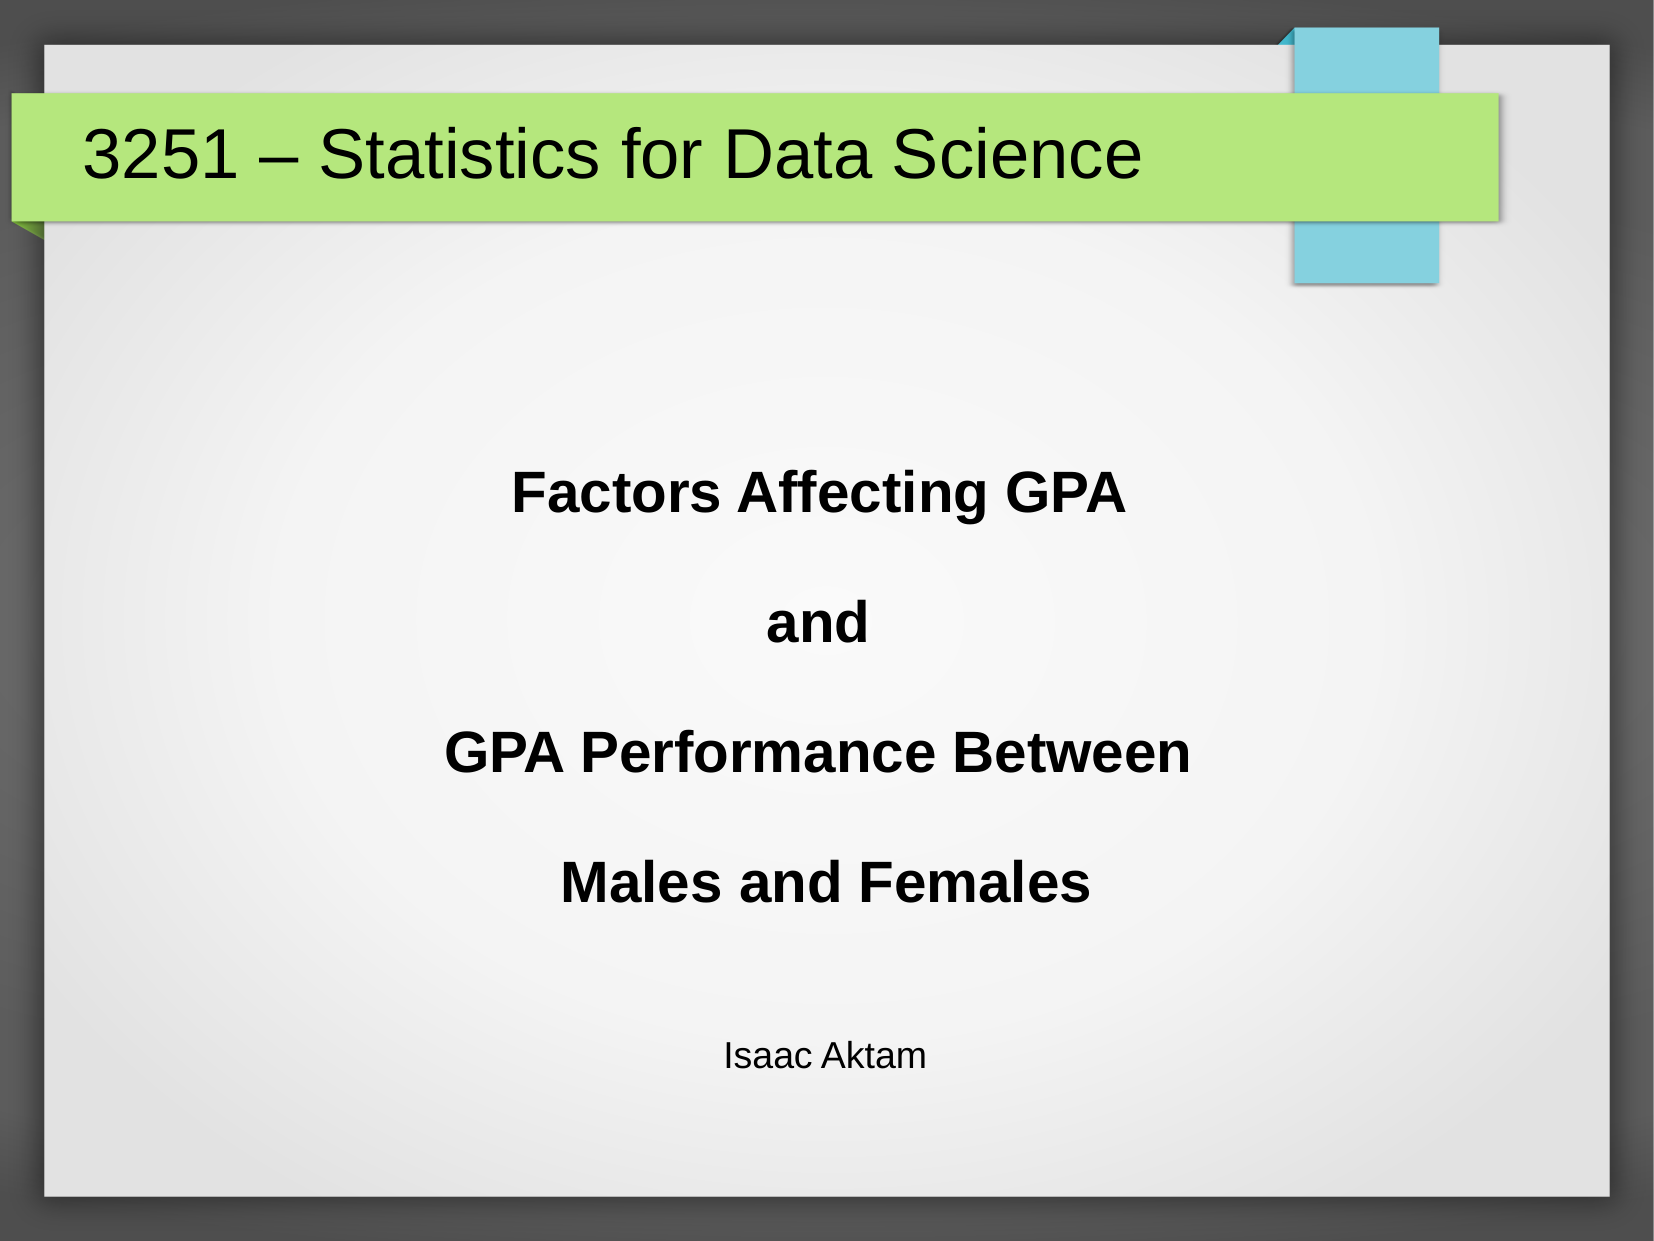

# 3251 – Statistics for Data Science
Factors Affecting GPA
and
GPA Performance Between
Males and Females
Isaac Aktam